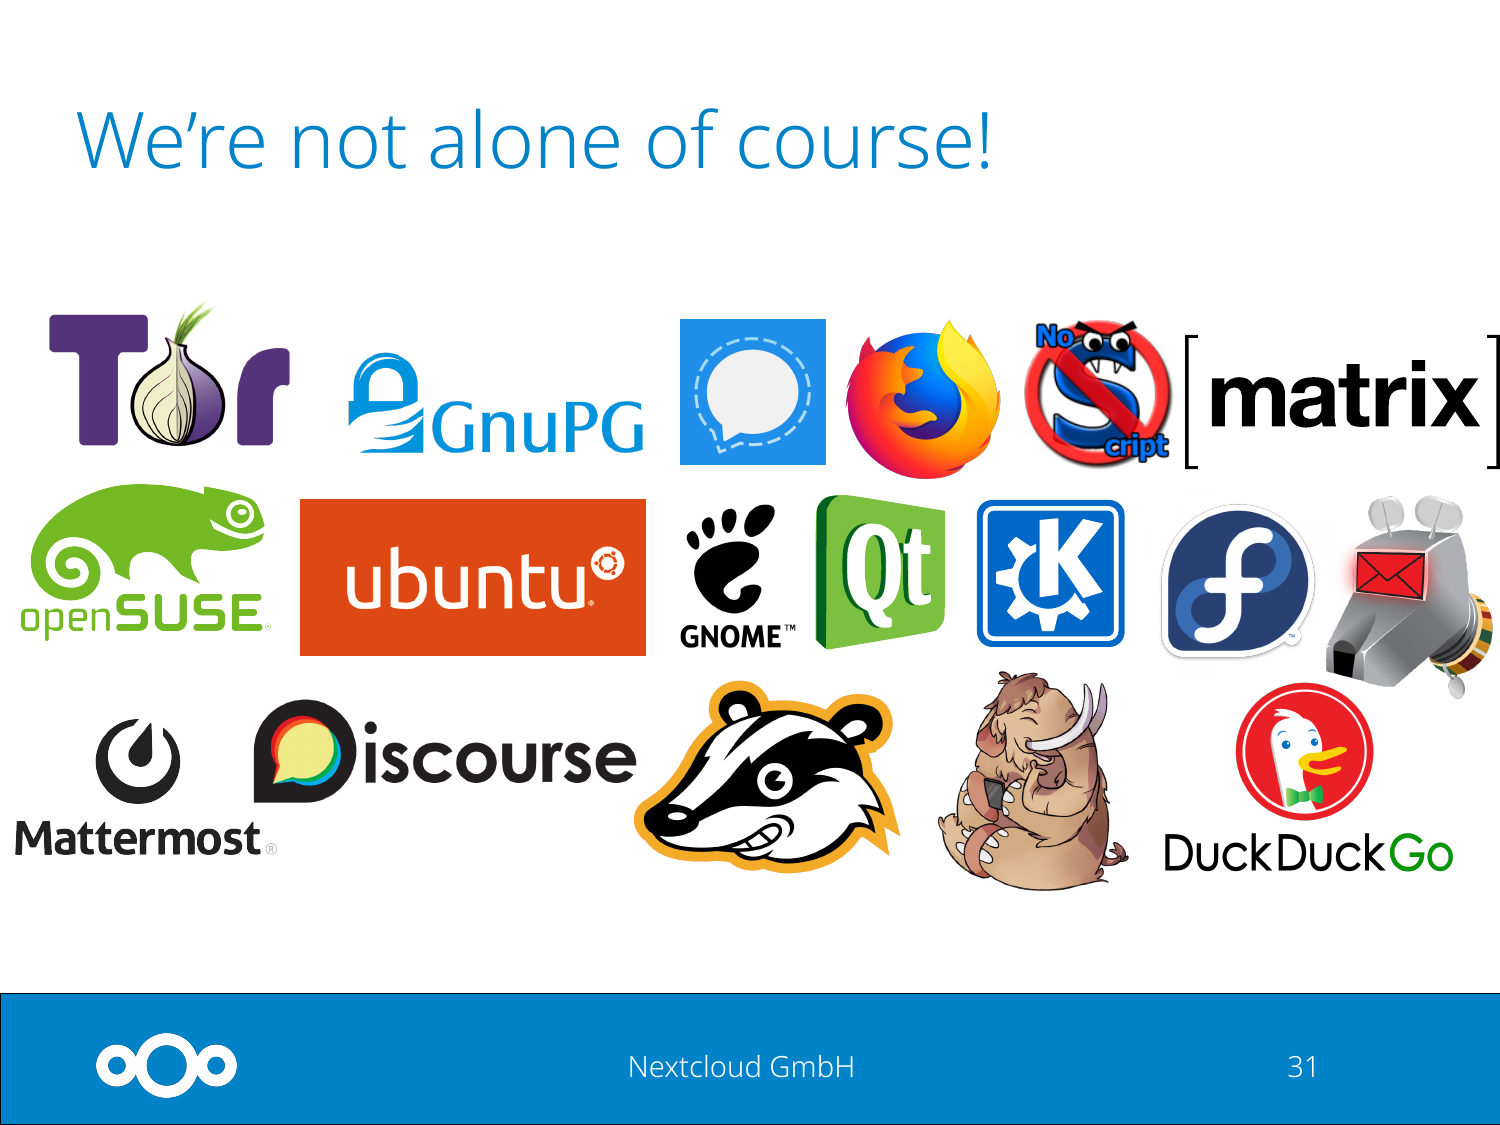

# We’re not alone of course!
© struktur AG
31